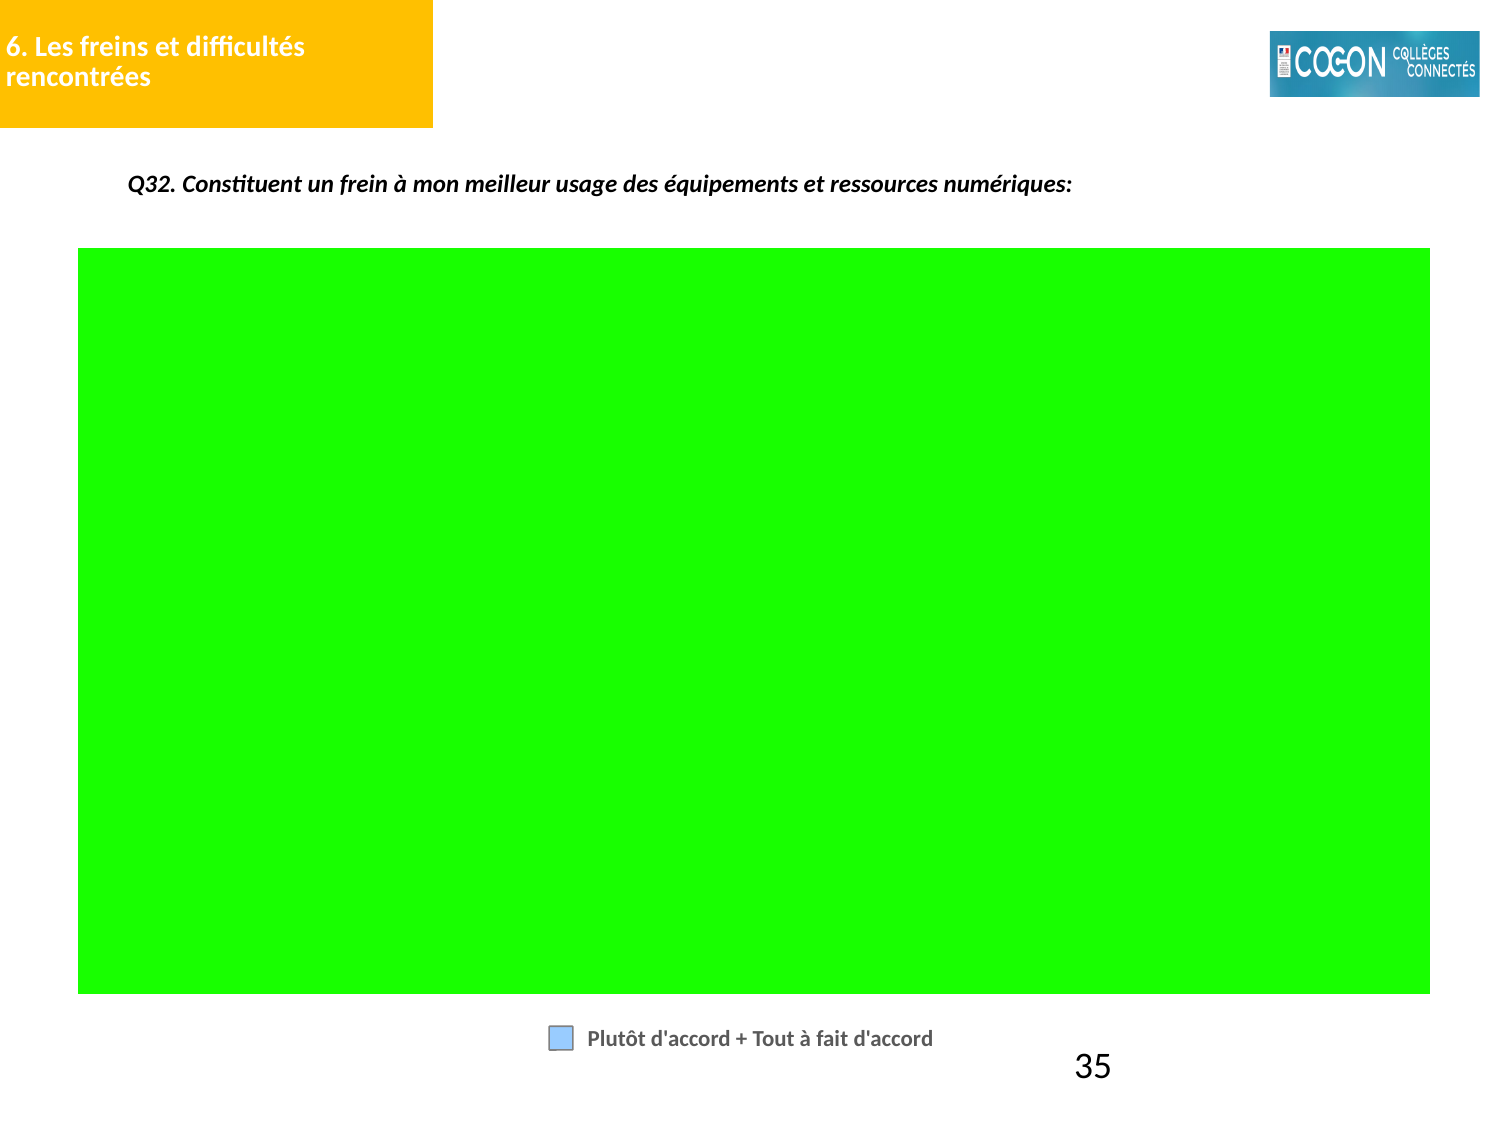

6. Les freins et difficultés rencontrées
Q32. Constituent un frein à mon meilleur usage des équipements et ressources numériques:
Plutôt d'accord + Tout à fait d'accord